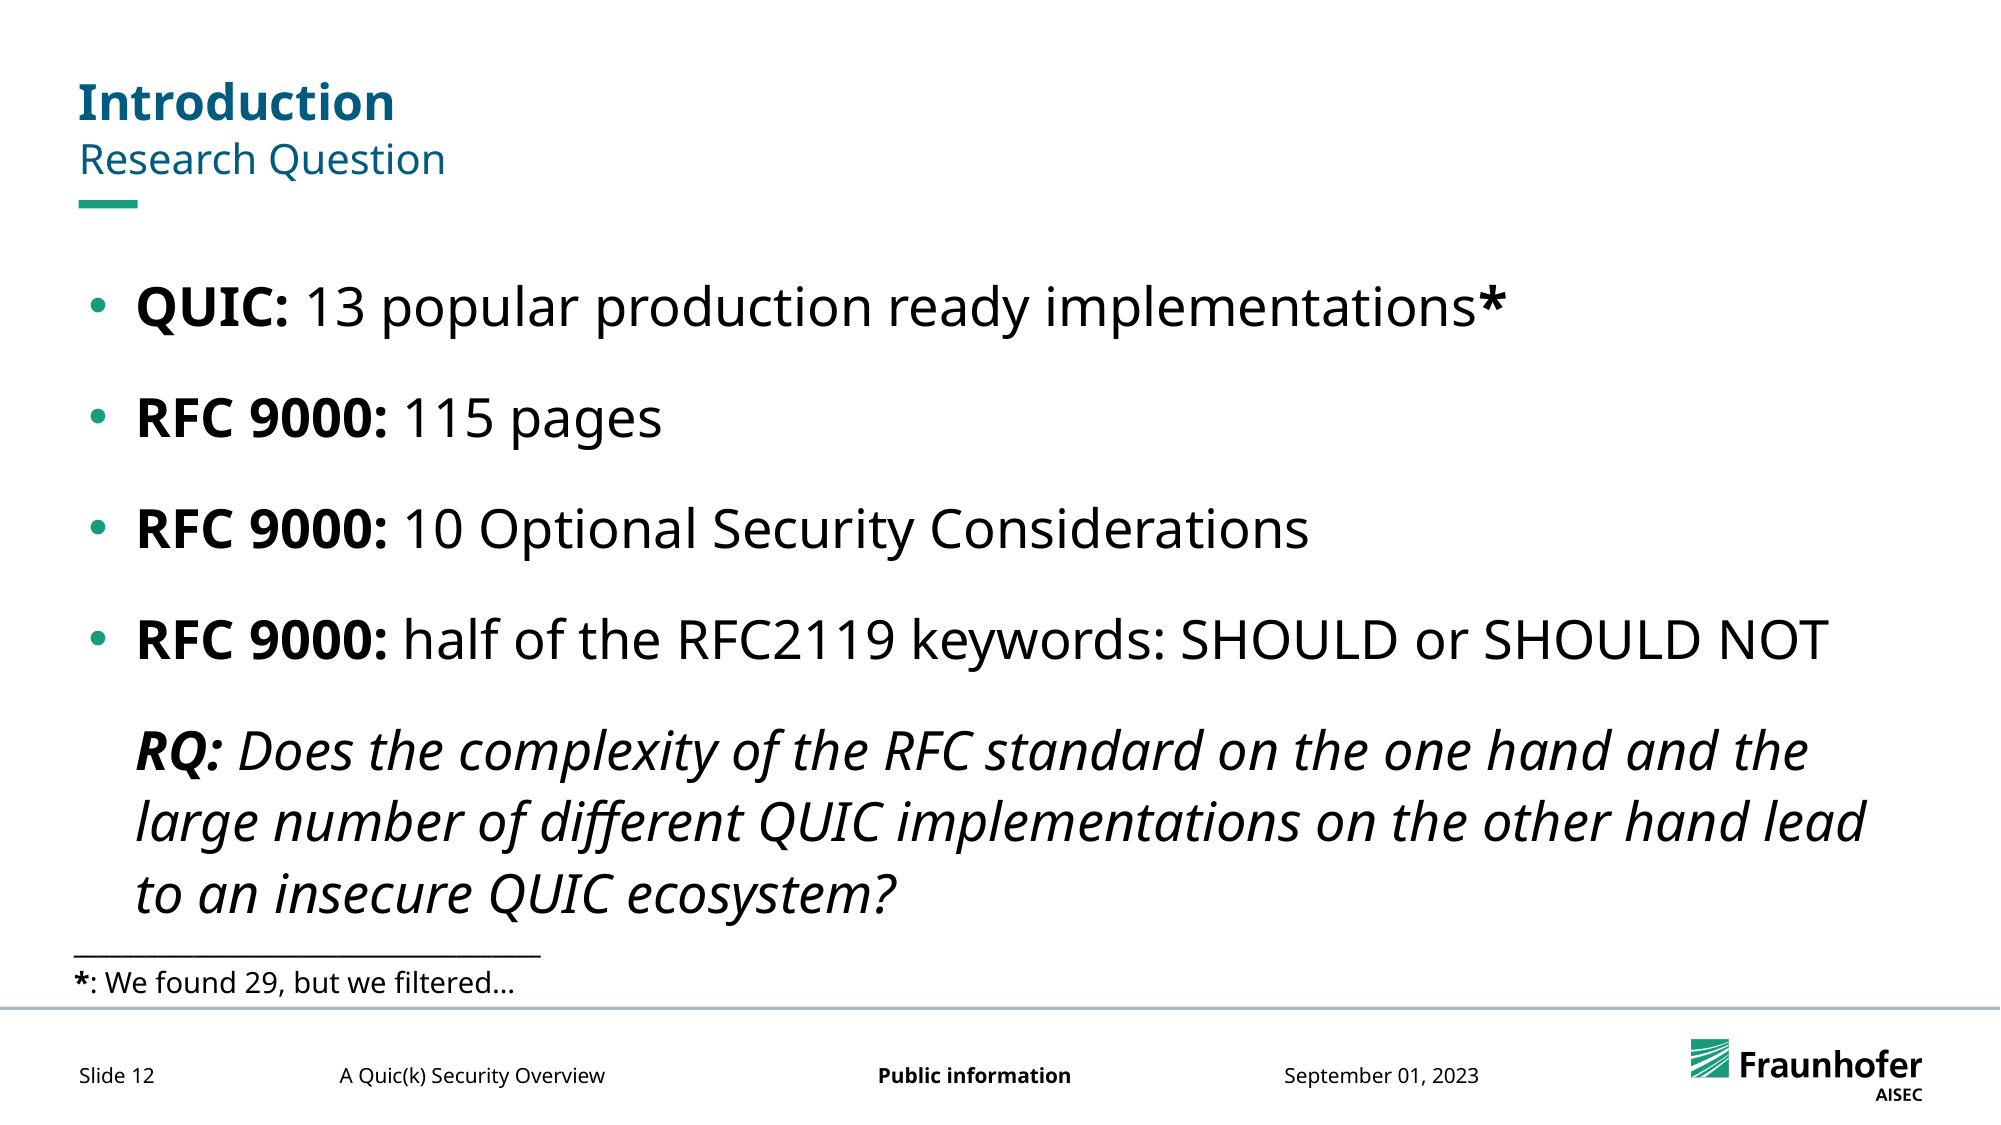

# Introduction
Research Question
QUIC: 13 popular production ready implementations*
RFC 9000: 115 pages
RFC 9000: 10 Optional Security Considerations
RFC 9000: half of the RFC2119 keywords: SHOULD or SHOULD NOT
RQ: Does the complexity of the RFC standard on the one hand and the large number of different QUIC implementations on the other hand lead to an insecure QUIC ecosystem?
_______________________________________
*: We found 29, but we filtered…